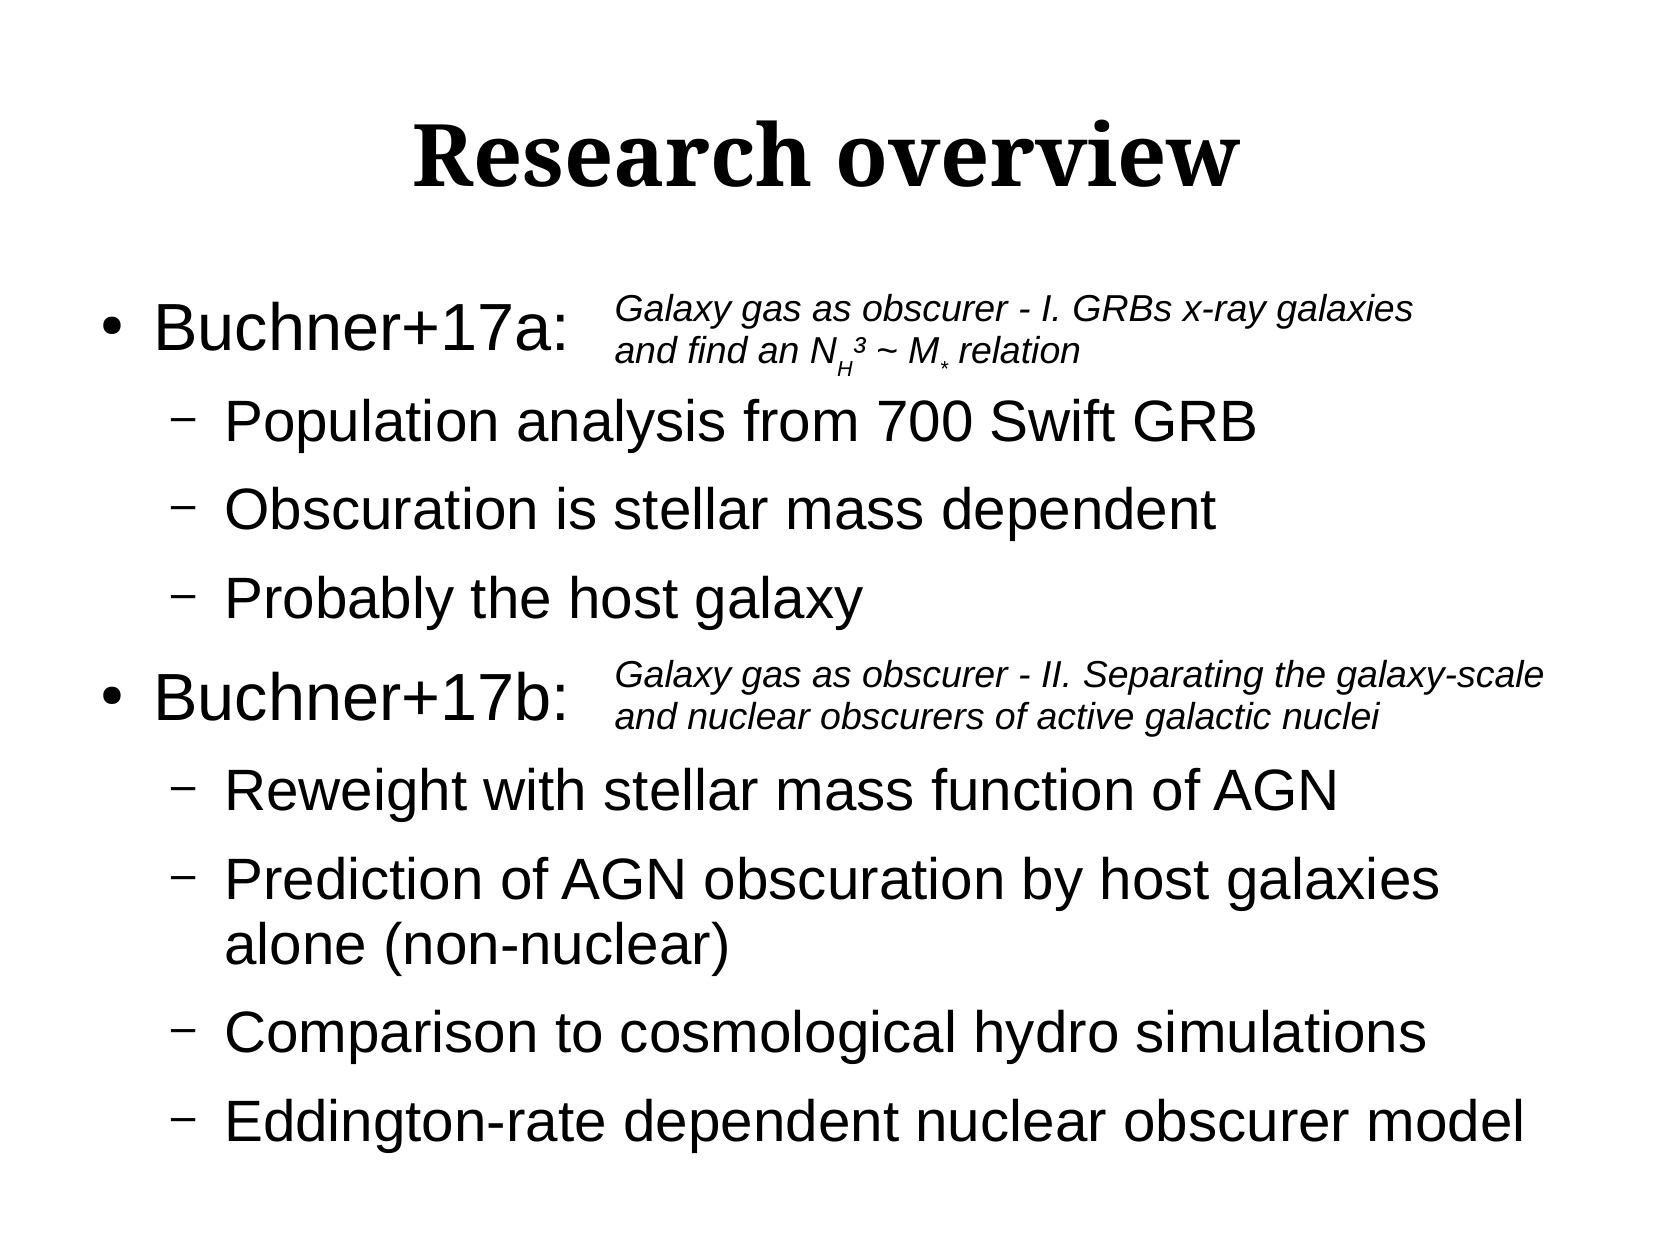

# Research overview
Galaxy gas as obscurer - I. GRBs x-ray galaxies
and find an NH³ ~ M* relation
Buchner+17a:
Population analysis from 700 Swift GRB
Obscuration is stellar mass dependent
Probably the host galaxy
Buchner+17b:
Reweight with stellar mass function of AGN
Prediction of AGN obscuration by host galaxies alone (non-nuclear)
Comparison to cosmological hydro simulations
Eddington-rate dependent nuclear obscurer model
Galaxy gas as obscurer - II. Separating the galaxy-scale and nuclear obscurers of active galactic nuclei